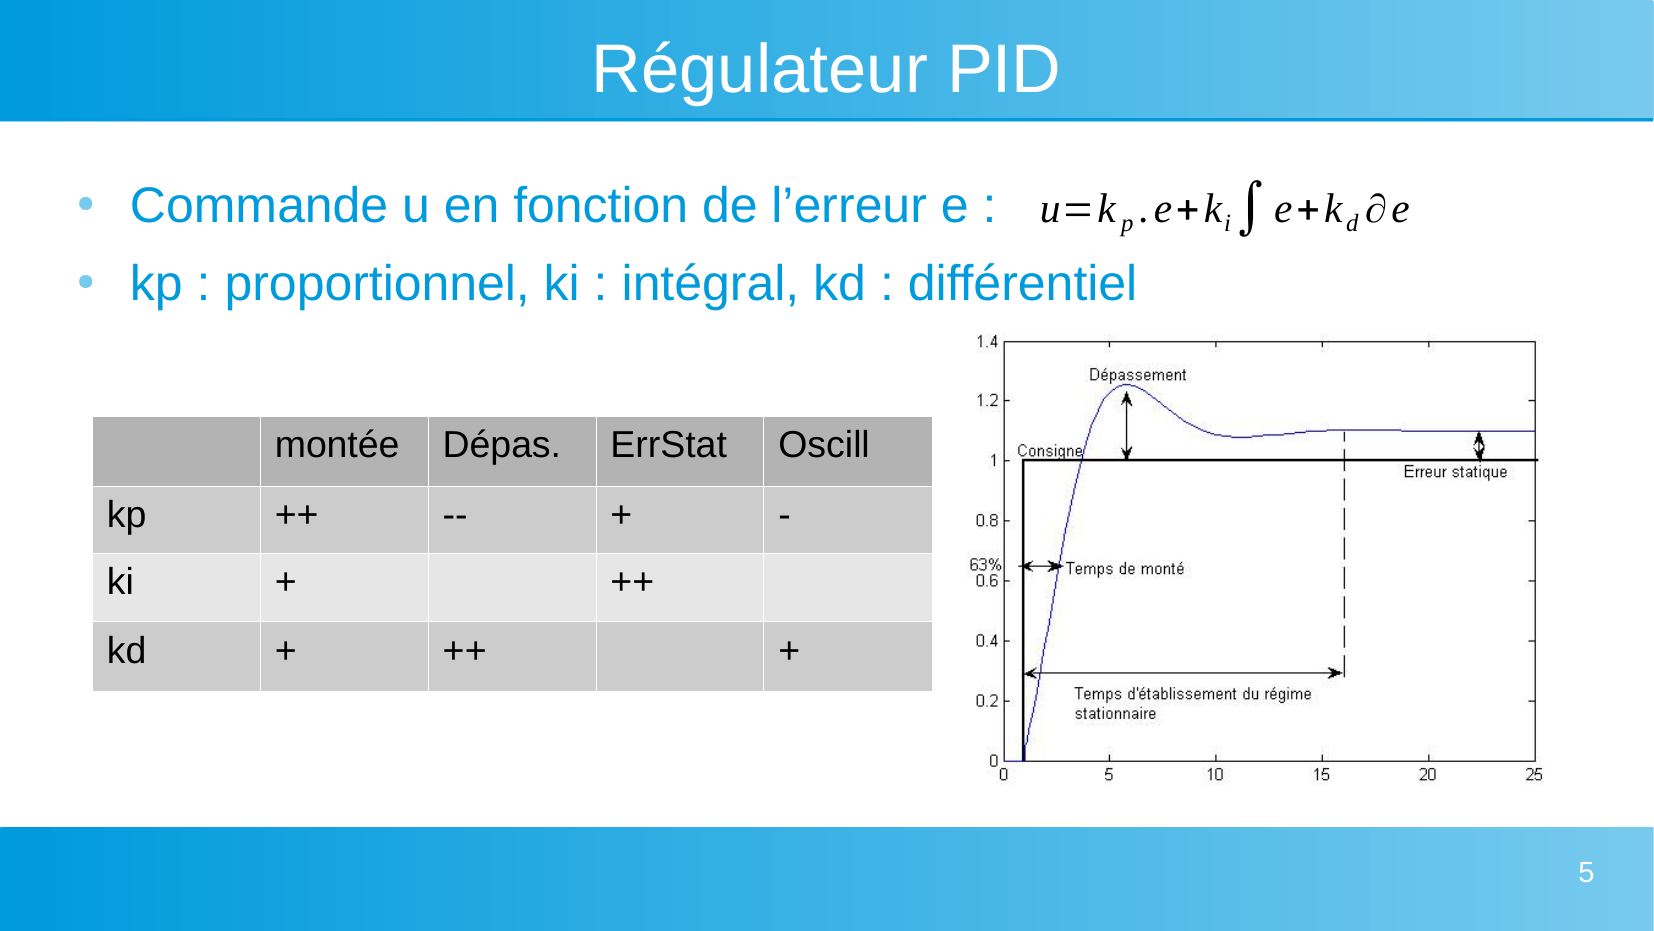

# Régulateur PID
Commande u en fonction de l’erreur e :
kp : proportionnel, ki : intégral, kd : différentiel
| | montée | Dépas. | ErrStat | Oscill |
| --- | --- | --- | --- | --- |
| kp | ++ | -- | + | - |
| ki | + | | ++ | |
| kd | + | ++ | | + |
5